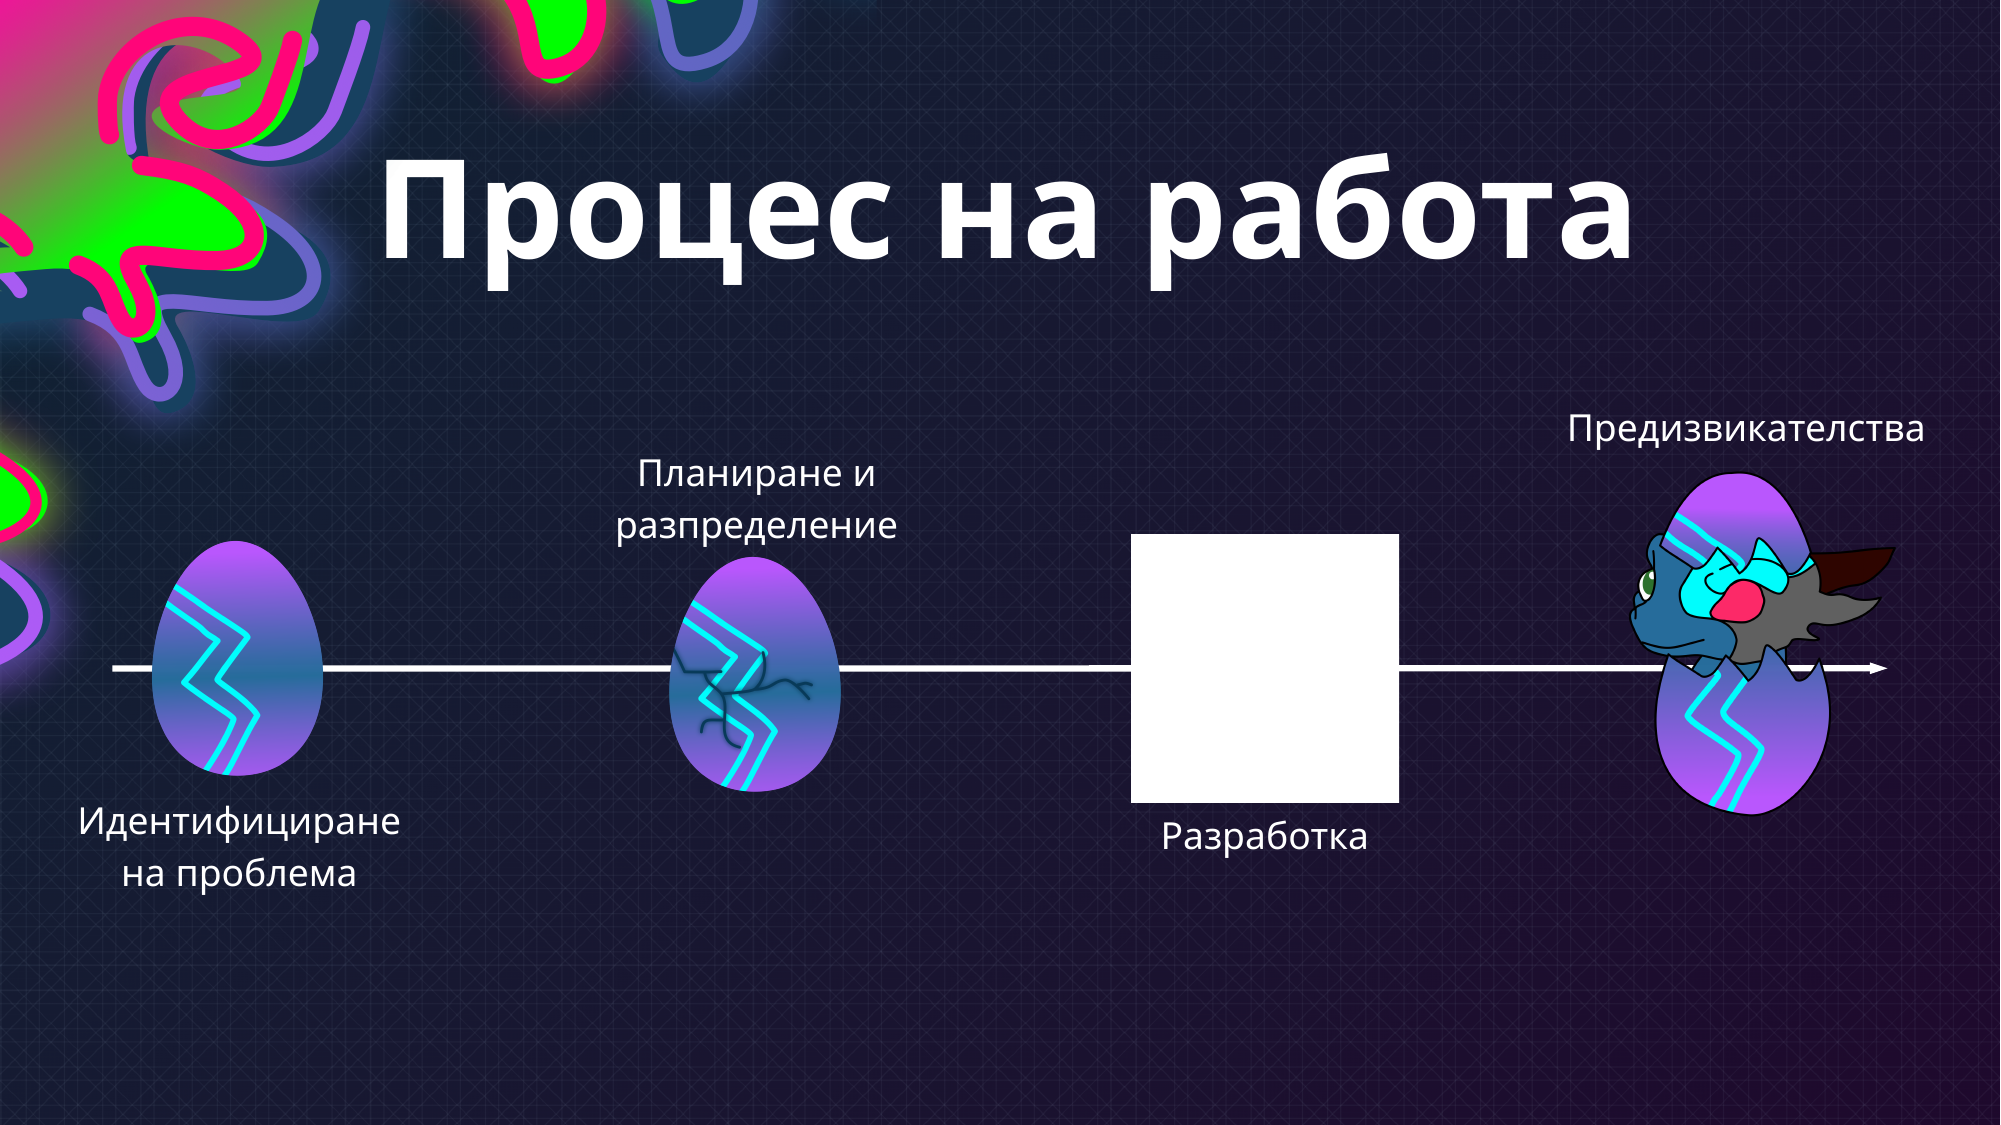

Процес на работа
Предизвикателства
Планиране и разпределение
Идентифициране на проблема
Разработка